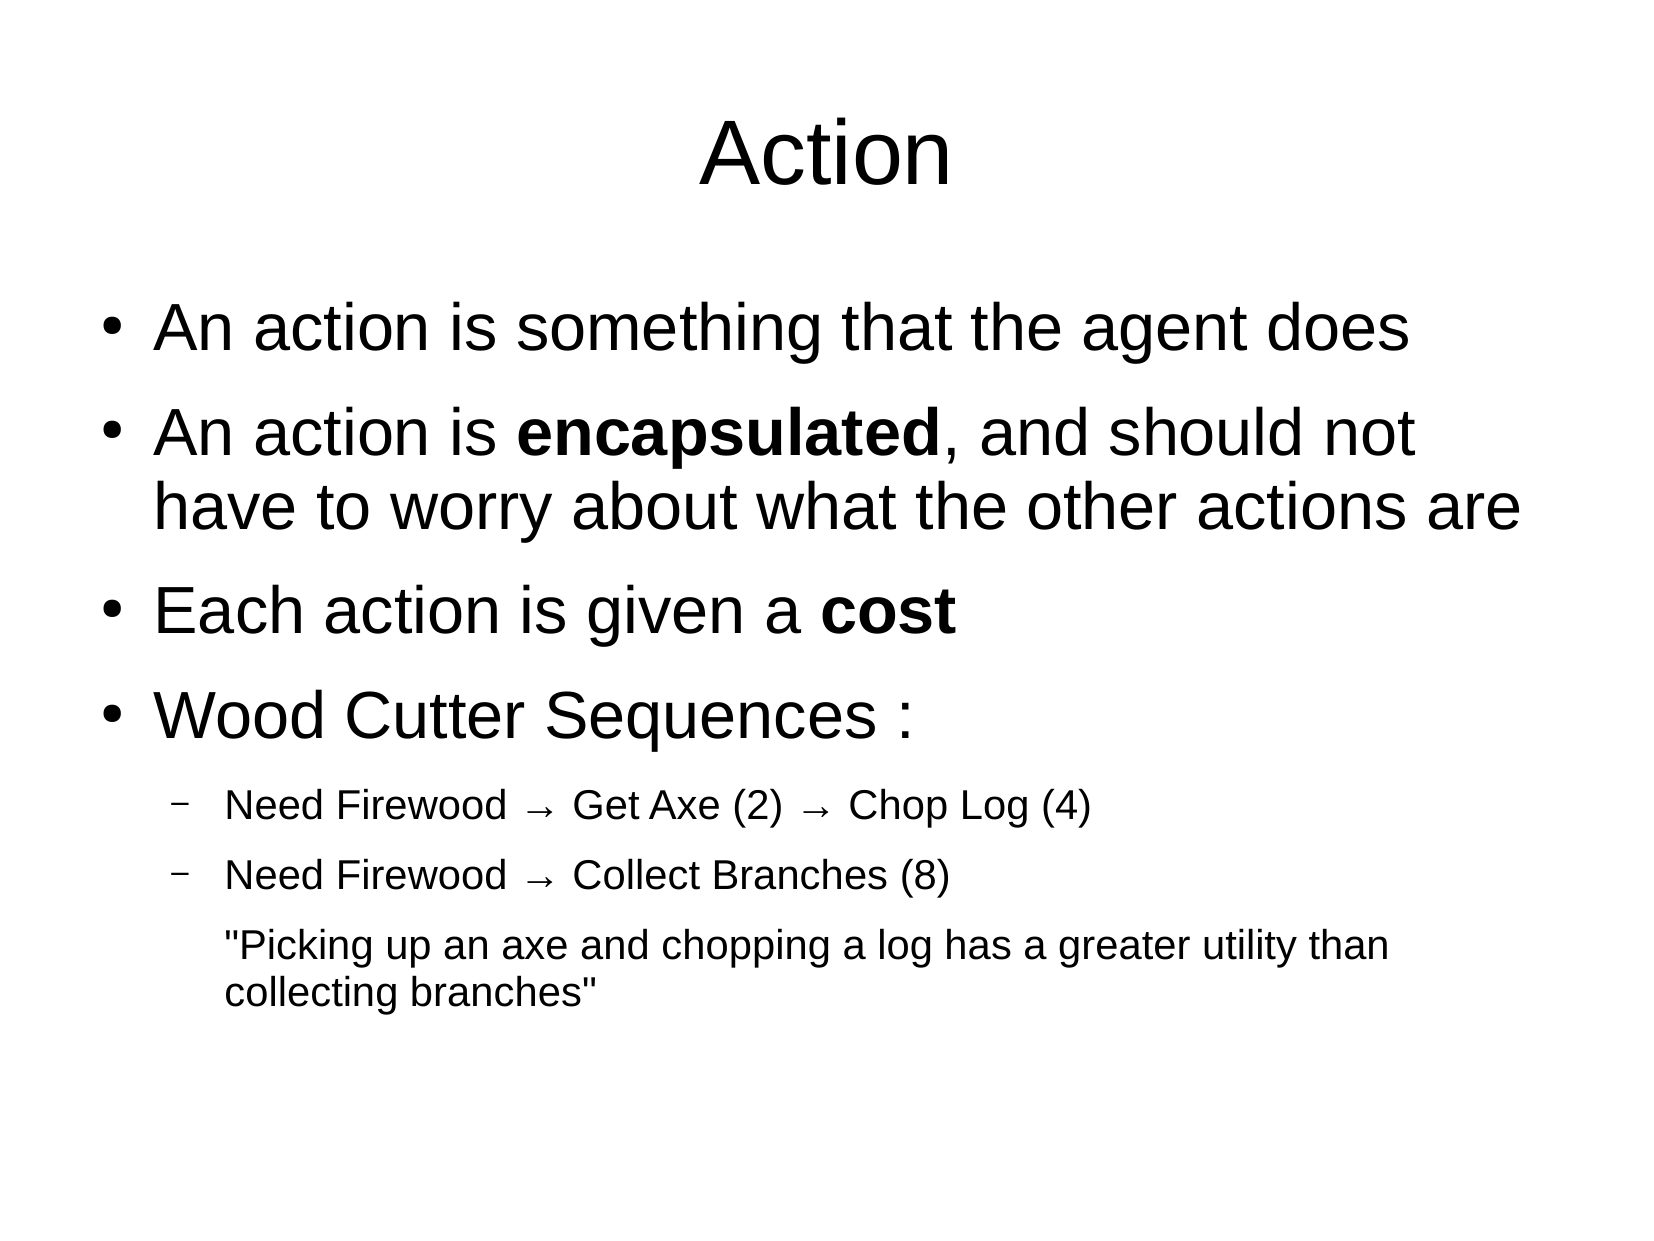

# Action
An action is something that the agent does
An action is encapsulated, and should not have to worry about what the other actions are
Each action is given a cost
Wood Cutter Sequences :
Need Firewood → Get Axe (2) → Chop Log (4)
Need Firewood → Collect Branches (8)
"Picking up an axe and chopping a log has a greater utility than collecting branches"